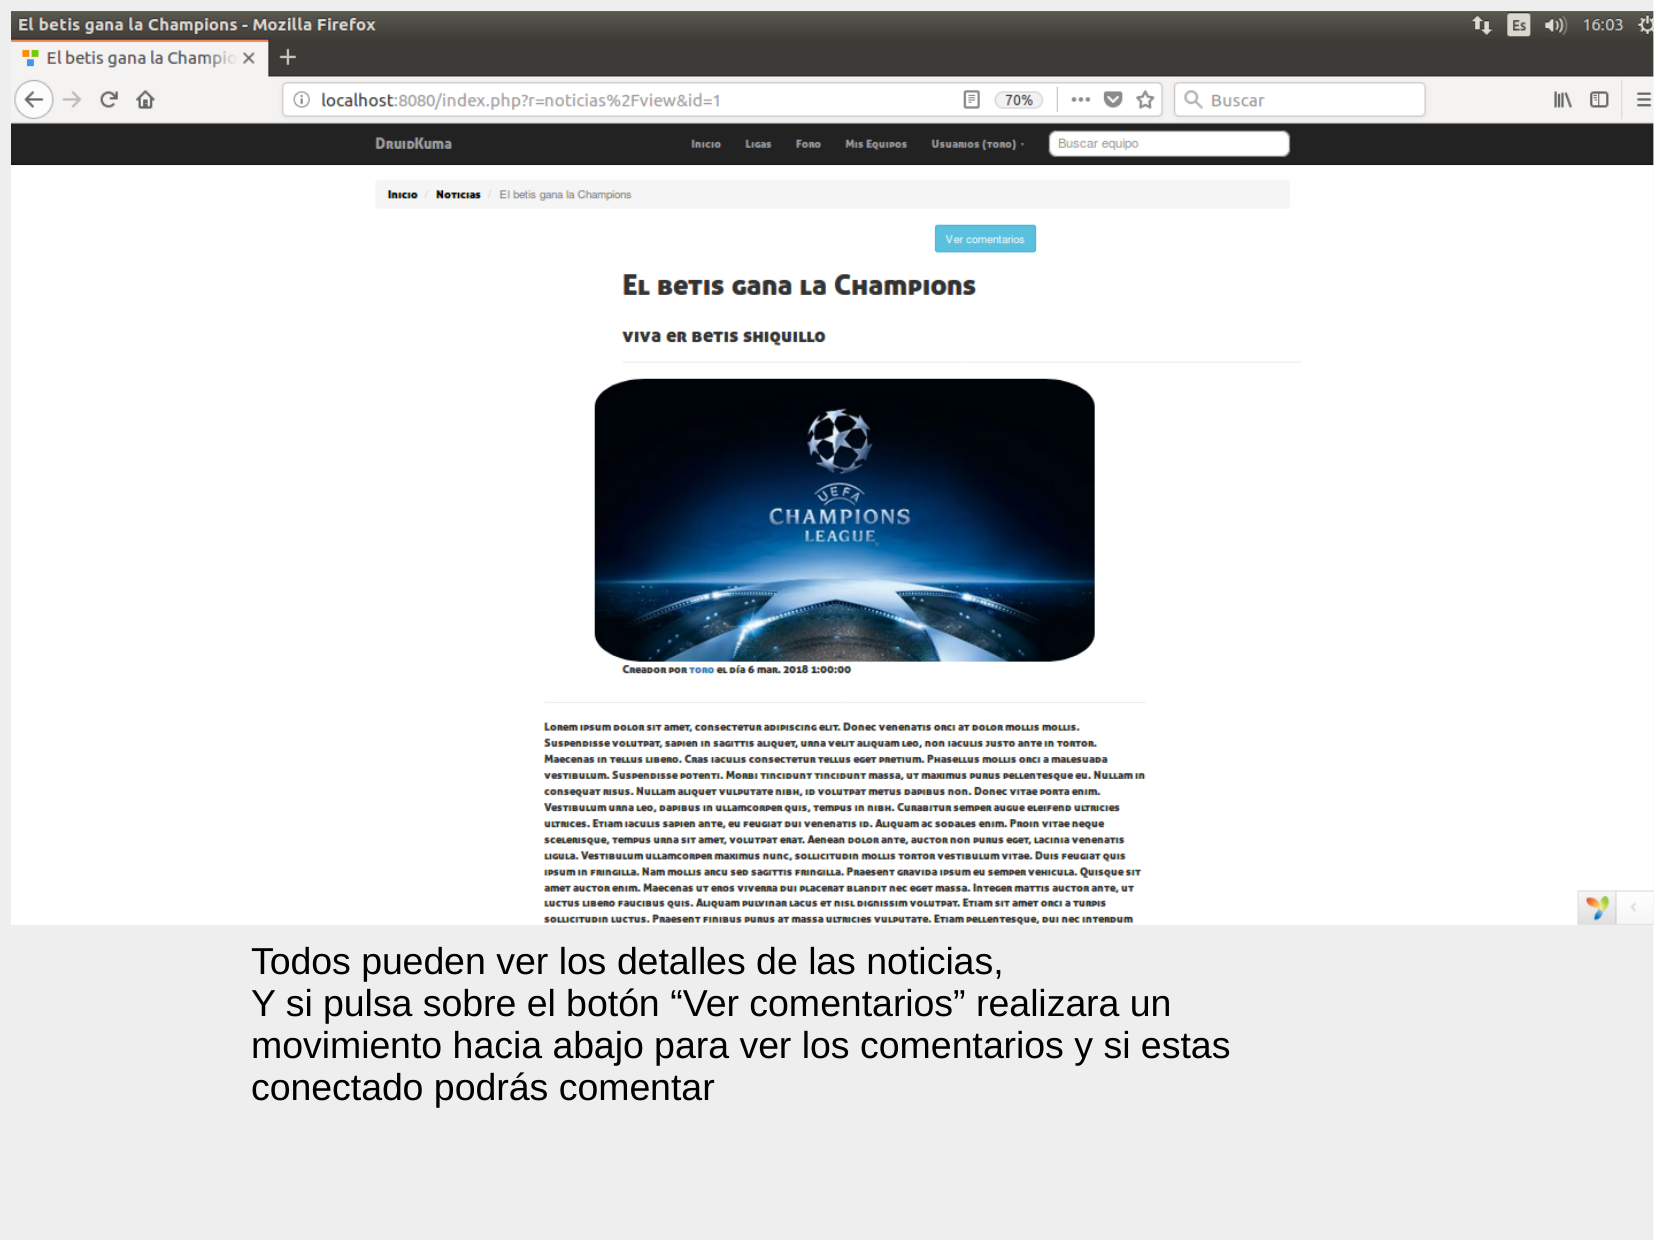

Todos pueden ver los detalles de las noticias,
Y si pulsa sobre el botón “Ver comentarios” realizara un movimiento hacia abajo para ver los comentarios y si estas conectado podrás comentar